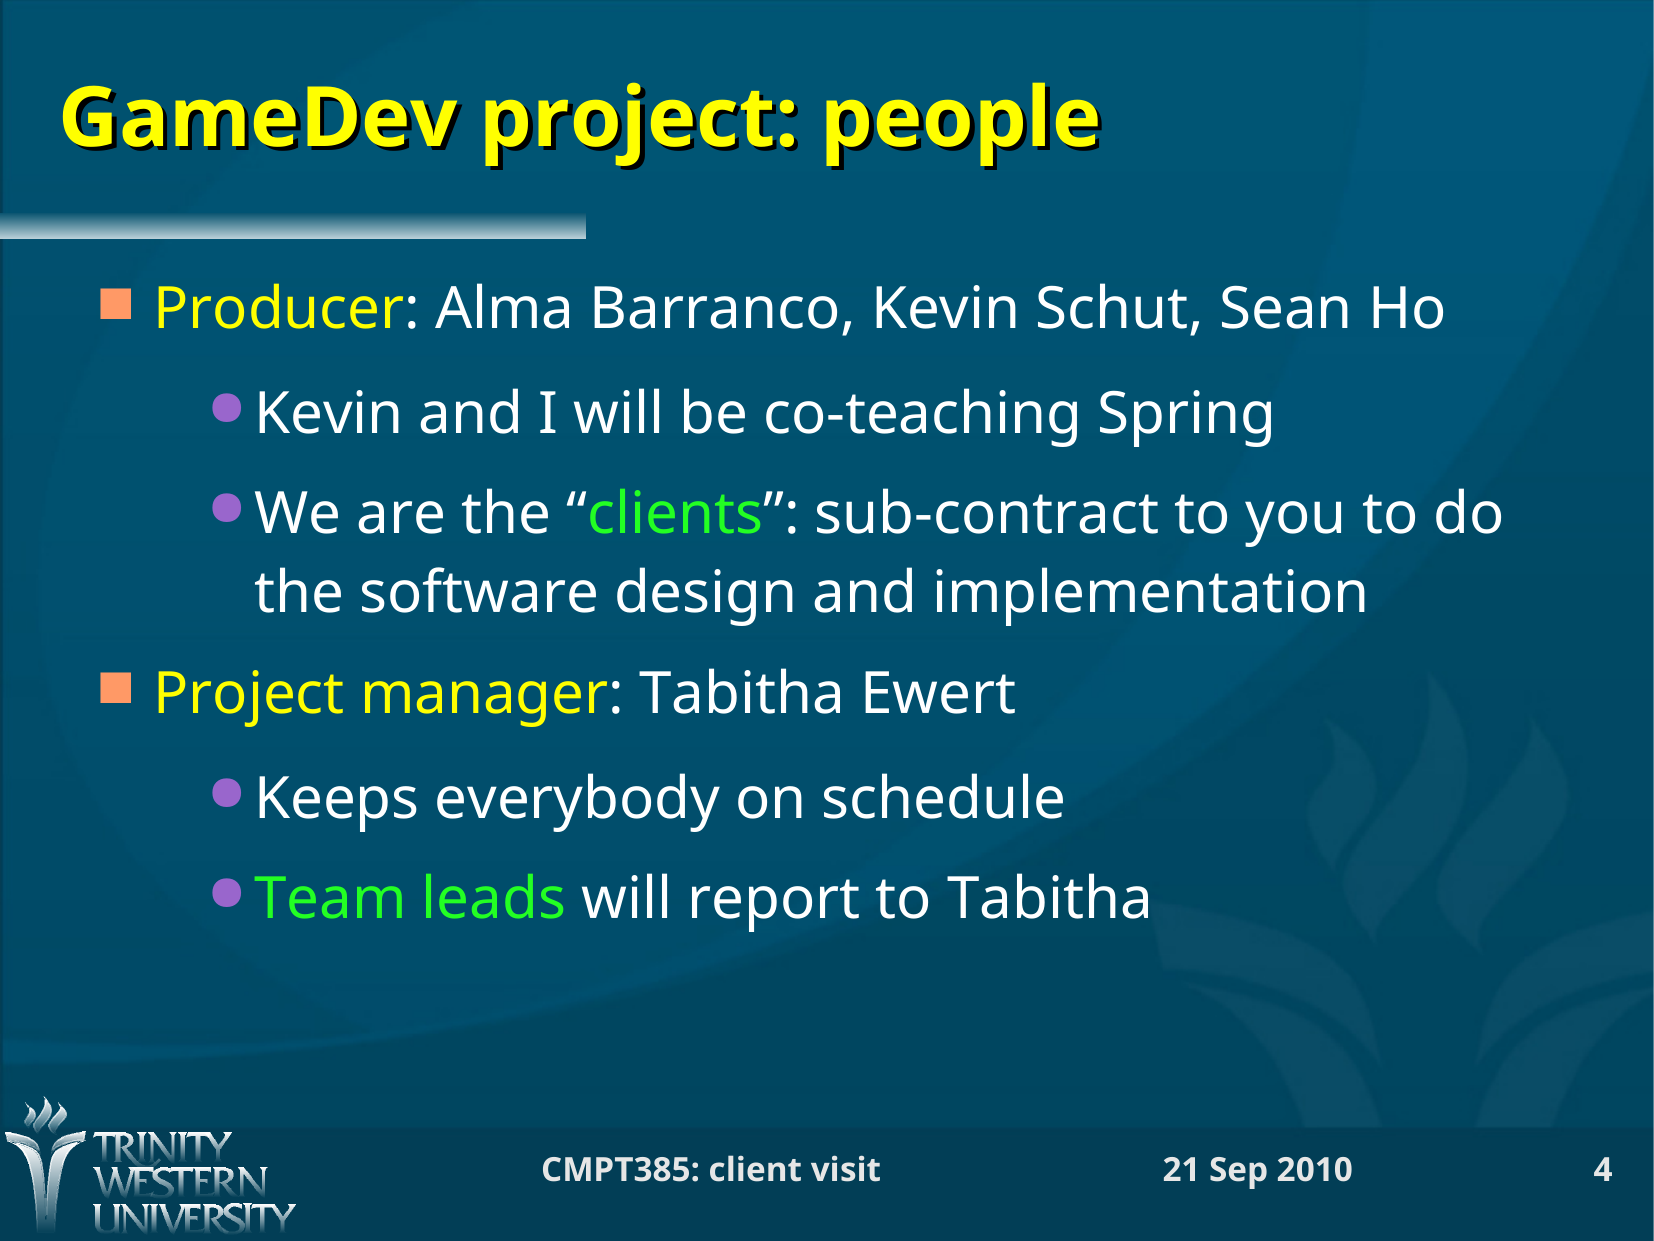

# GameDev project: people
Producer: Alma Barranco, Kevin Schut, Sean Ho
Kevin and I will be co-teaching Spring
We are the “clients”: sub-contract to you to do the software design and implementation
Project manager: Tabitha Ewert
Keeps everybody on schedule
Team leads will report to Tabitha
CMPT385: client visit
21 Sep 2010
4